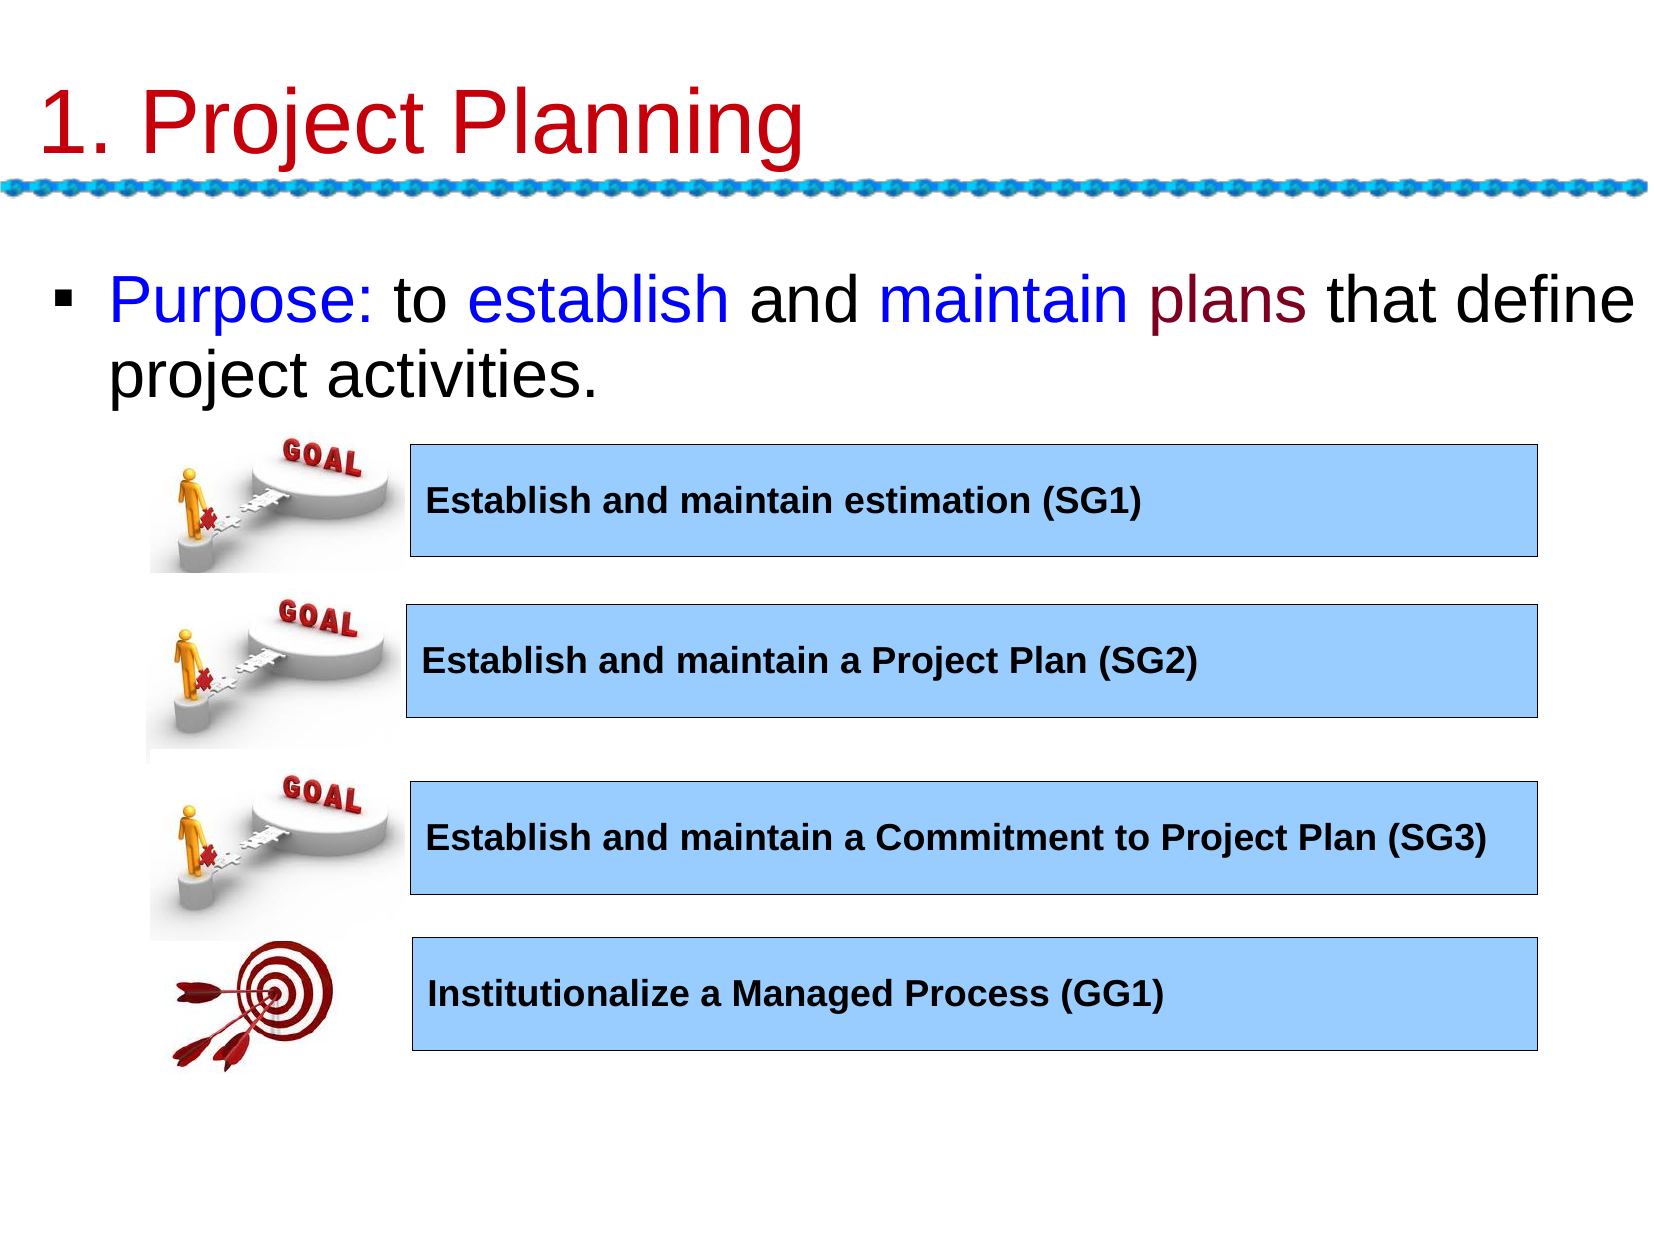

# 1. Project Planning
Purpose: to establish and maintain plans that define project activities.
Establish and maintain estimation (SG1)
Establish and maintain a Project Plan (SG2)
Establish and maintain a Commitment to Project Plan (SG3)
Institutionalize a Managed Process (GG1)